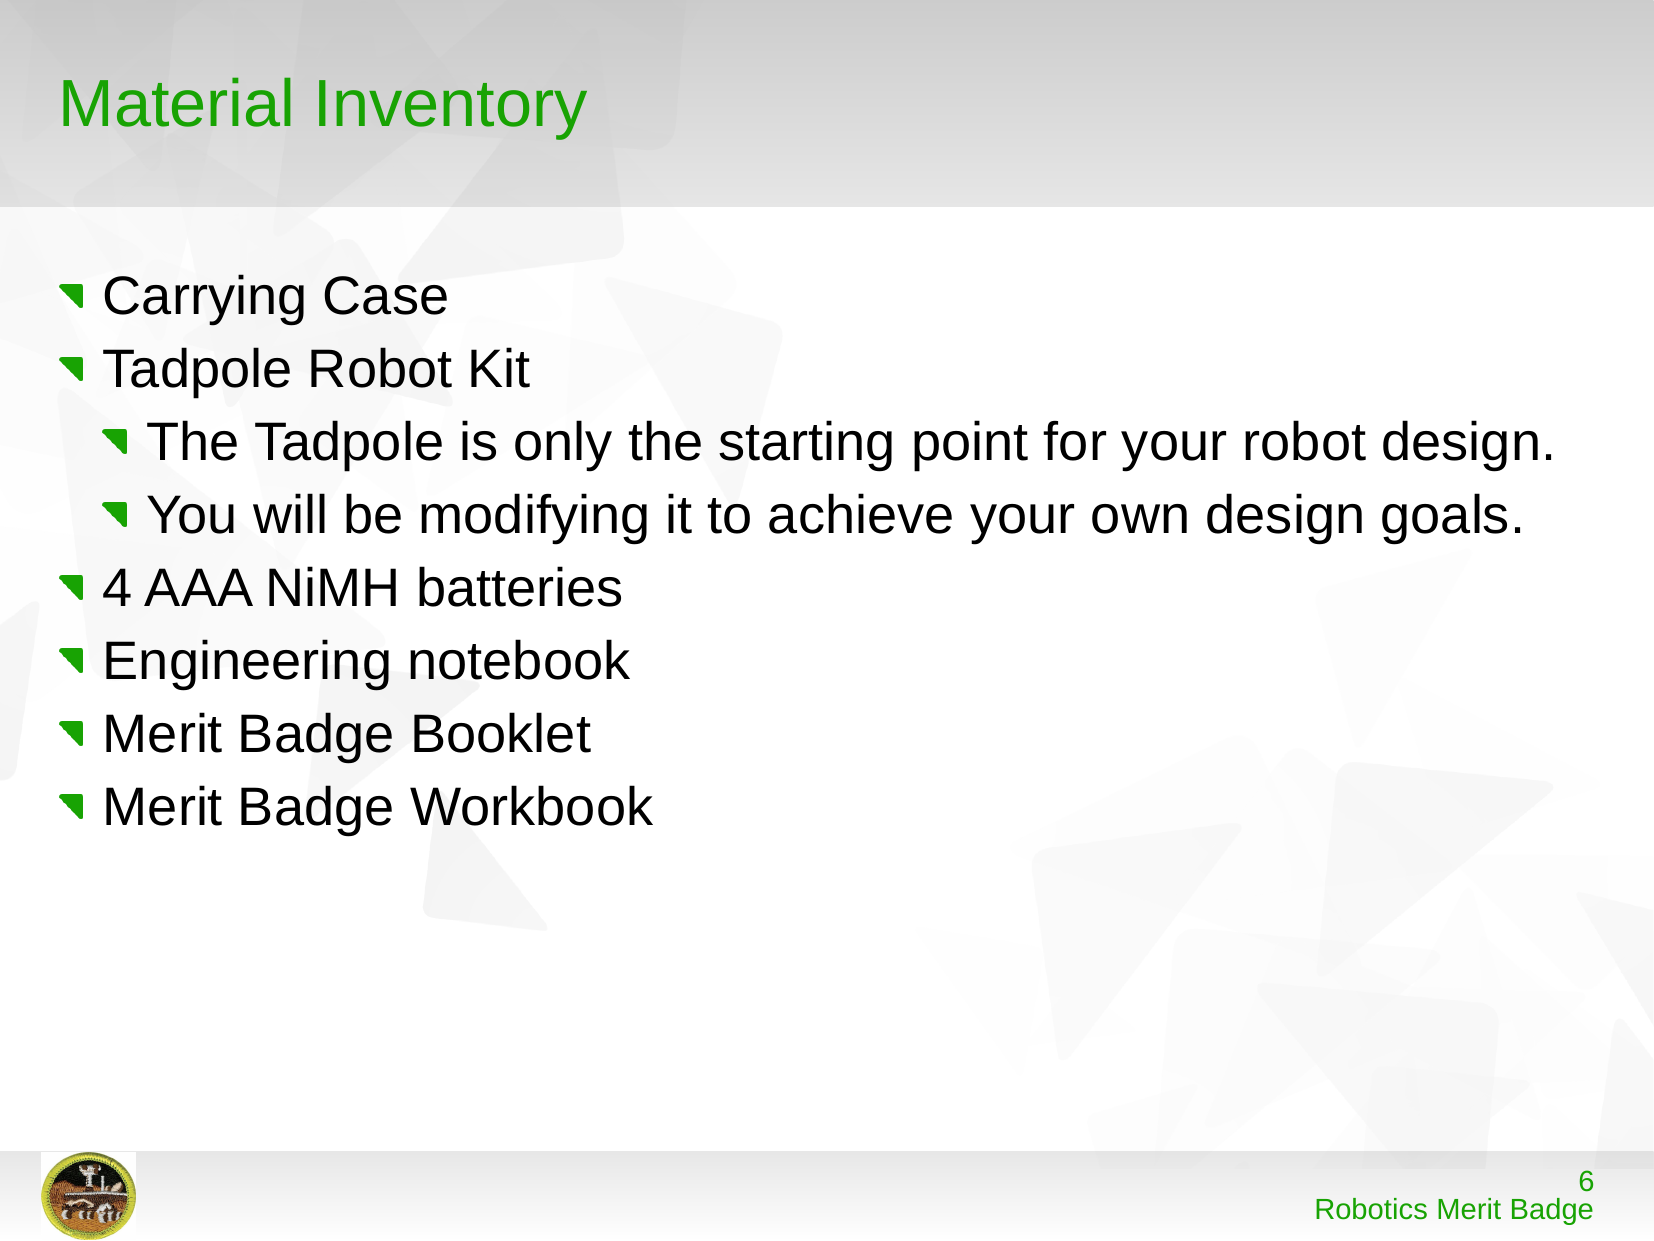

# Material Inventory
Carrying Case
Tadpole Robot Kit
The Tadpole is only the starting point for your robot design.
You will be modifying it to achieve your own design goals.
4 AAA NiMH batteries
Engineering notebook
Merit Badge Booklet
Merit Badge Workbook
6
Robotics Merit Badge